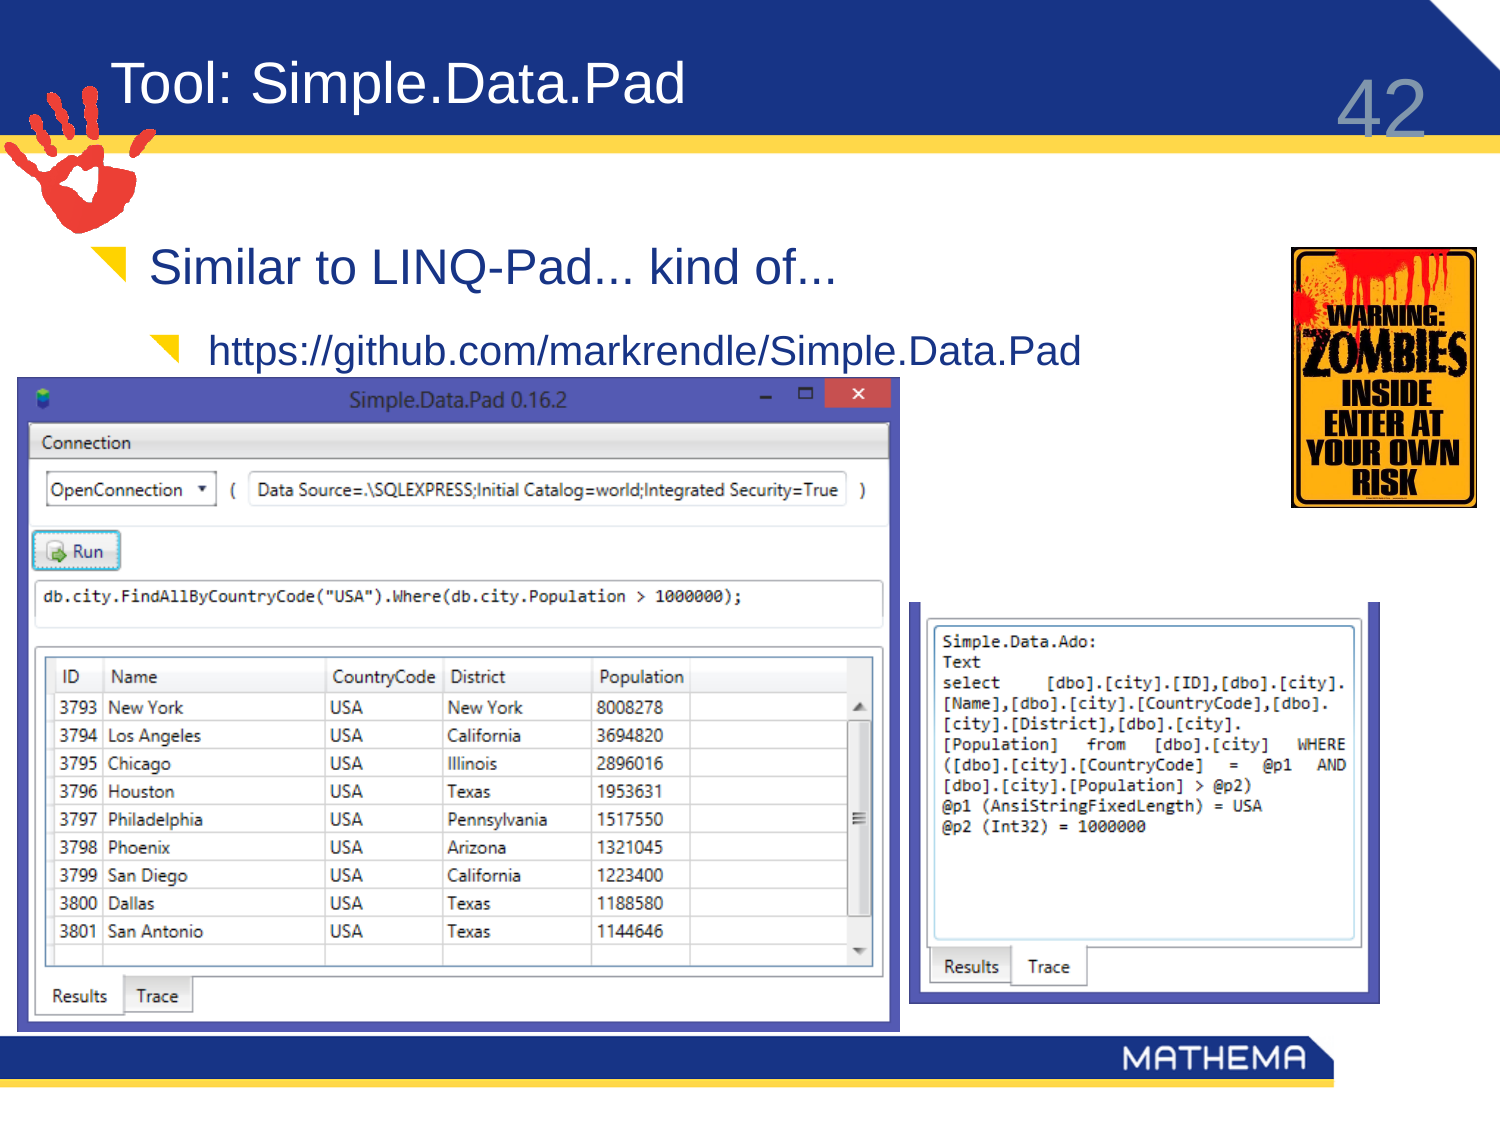

# Tool: Simple.Data.Pad
42
Similar to LINQ-Pad... kind of...
https://github.com/markrendle/Simple.Data.Pad